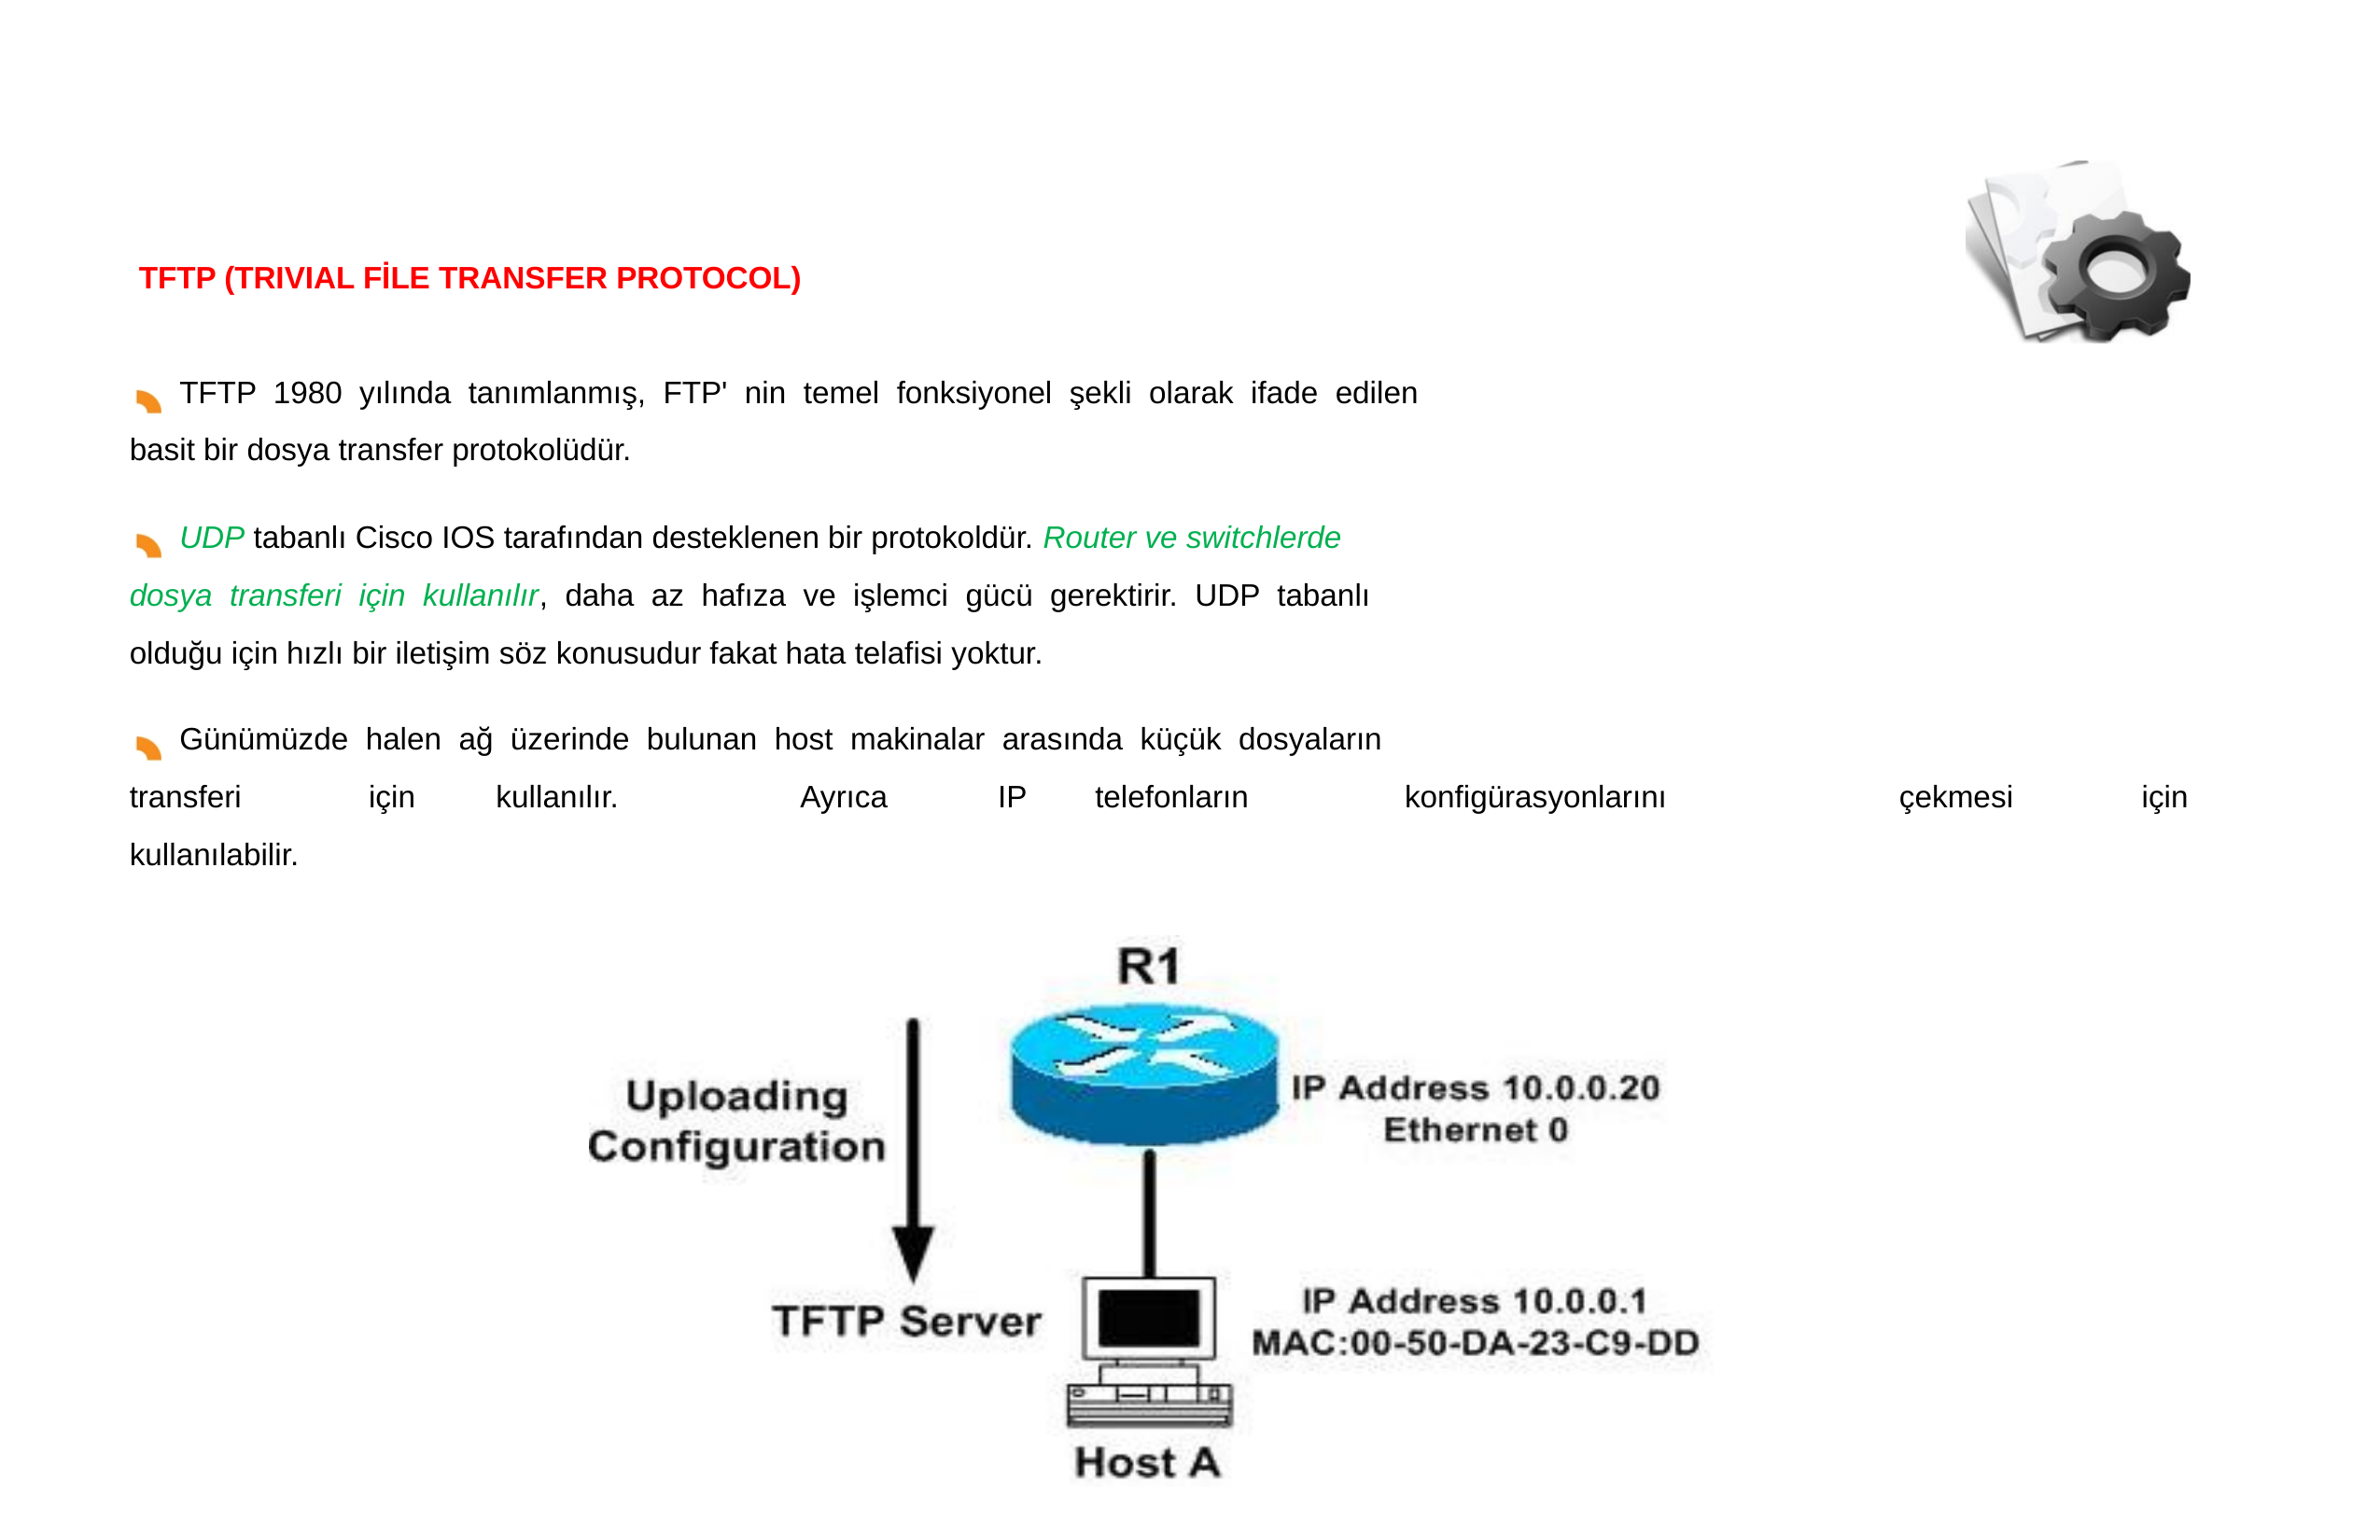

TFTP (TRIVIAL FİLE TRANSFER PROTOCOL)
 TFTP 1980 yılında tanımlanmış, FTP' nin temel fonksiyonel şekli olarak ifade edilen
basit bir dosya transfer protokolüdür.
 UDP tabanlı Cisco IOS tarafından desteklenen bir protokoldür. Router ve switchlerde
dosya transferi için kullanılır, daha az hafıza ve işlemci gücü gerektirir. UDP tabanlı
olduğu için hızlı bir iletişim söz konusudur fakat hata telafisi yoktur.
 Günümüzde halen ağ üzerinde bulunan host makinalar arasında küçük dosyaların
transferi
için
kullanılır.
Ayrıca
IP
telefonların
konfigürasyonlarını
çekmesi
için
kullanılabilir.